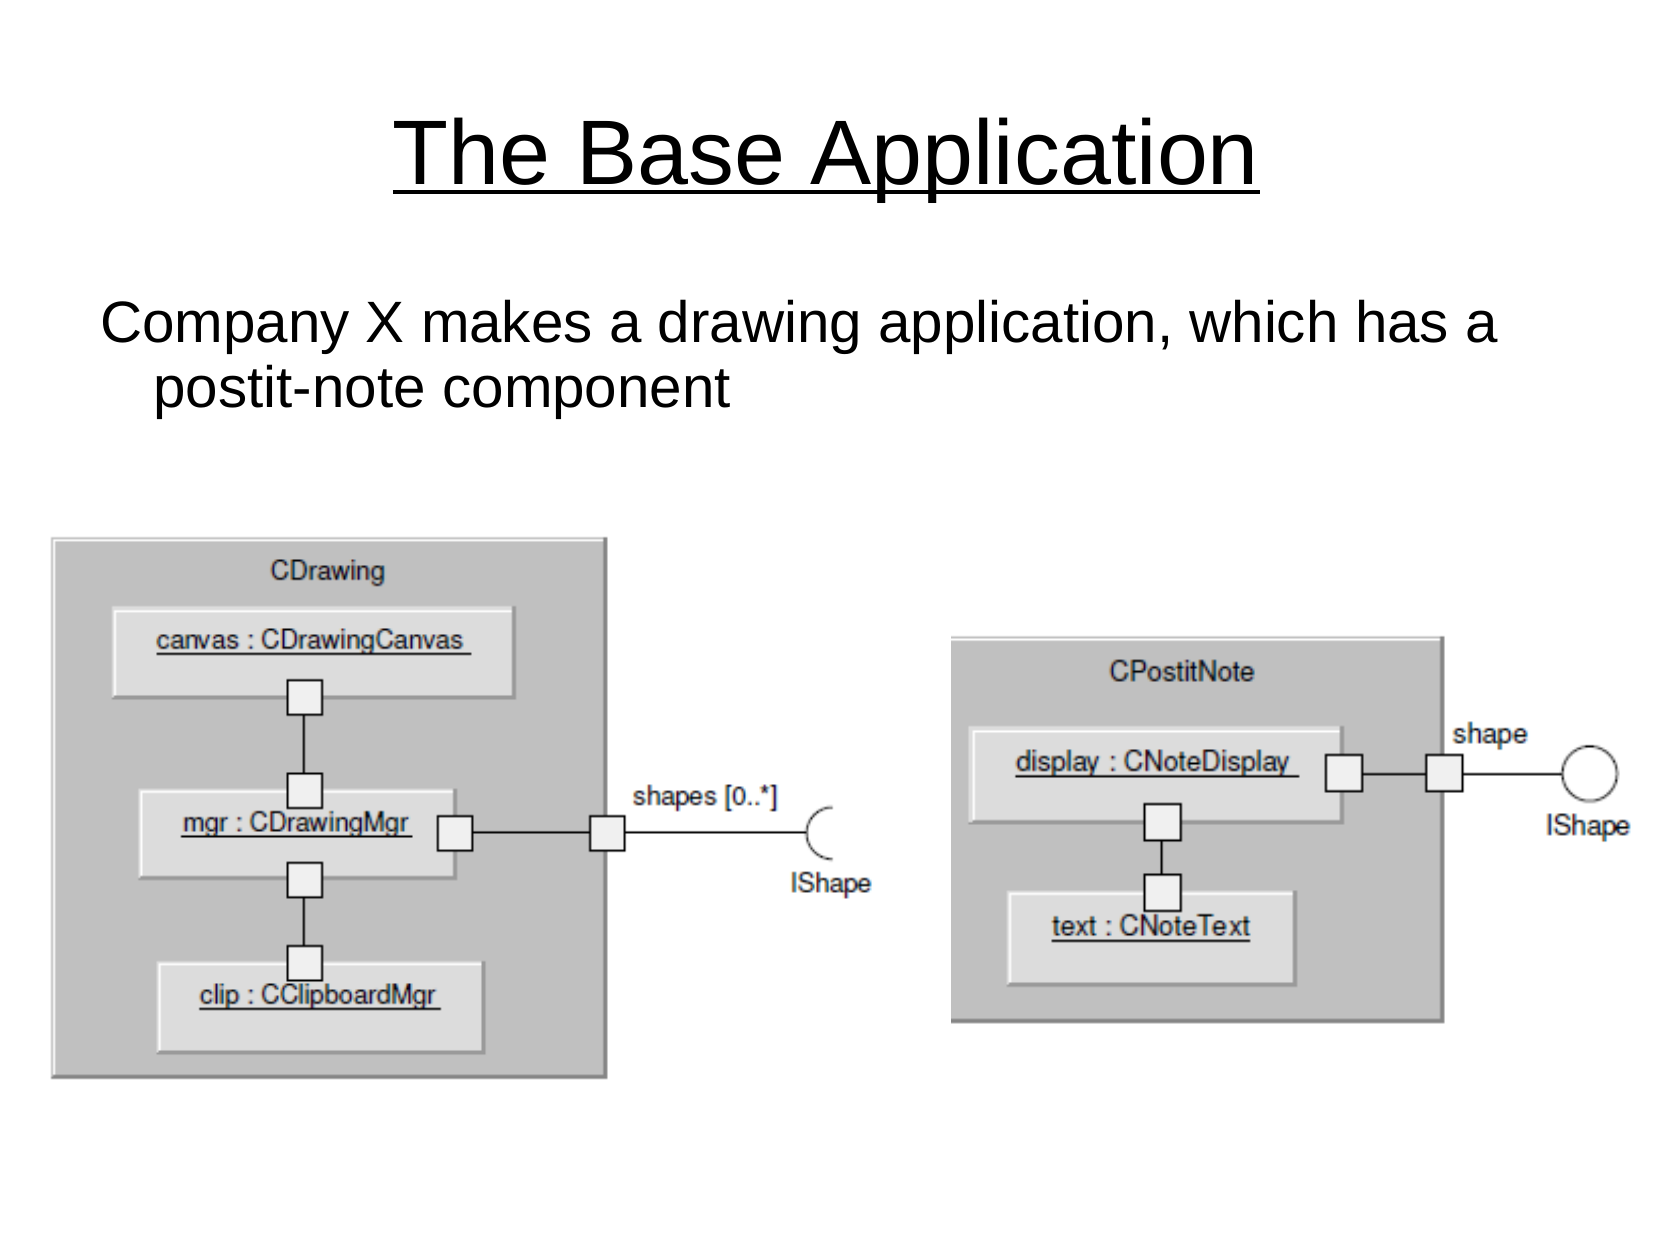

# The Base Application
Company X makes a drawing application, which has a postit-note component